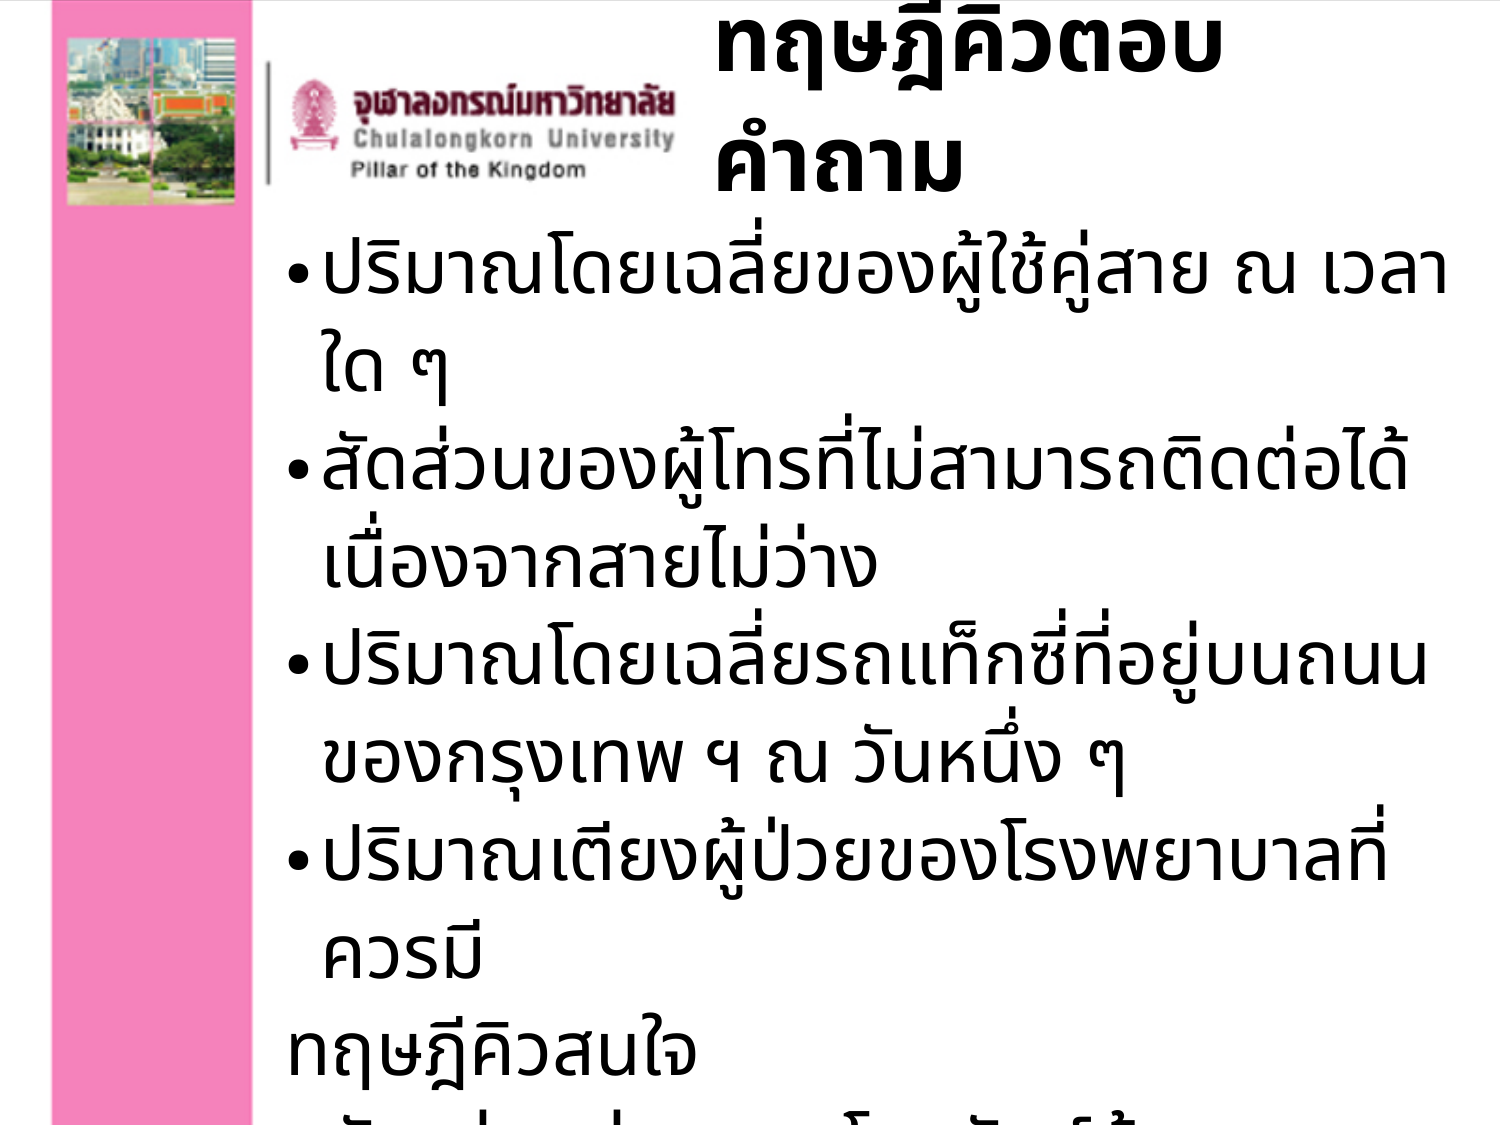

# ทฤษฎีคิวตอบคำถาม
ปริมาณโดยเฉลี่ยของผู้ใช้คู่สาย ณ เวลาใด ๆ
สัดส่วนของผู้โทรที่ไม่สามารถติดต่อได้เนื่องจากสายไม่ว่าง
ปริมาณโดยเฉลี่ยรถแท็กซี่ที่อยู่บนถนนของกรุงเทพ ฯ ณ วันหนึ่ง ๆ
ปริมาณเตียงผู้ป่วยของโรงพยาบาลที่ควรมี
ทฤษฎีคิวสนใจ
ตัวอย่างเช่น ระบบโทรศัพท์บ้าน
เป็นระบบที่เชื่อมโยงการสื่อสารระหว่างลูกค้าต่างสถานที่
เป็นระบบที่ใช้การเชื่อมต่อร่วมกันของคนในสังคม